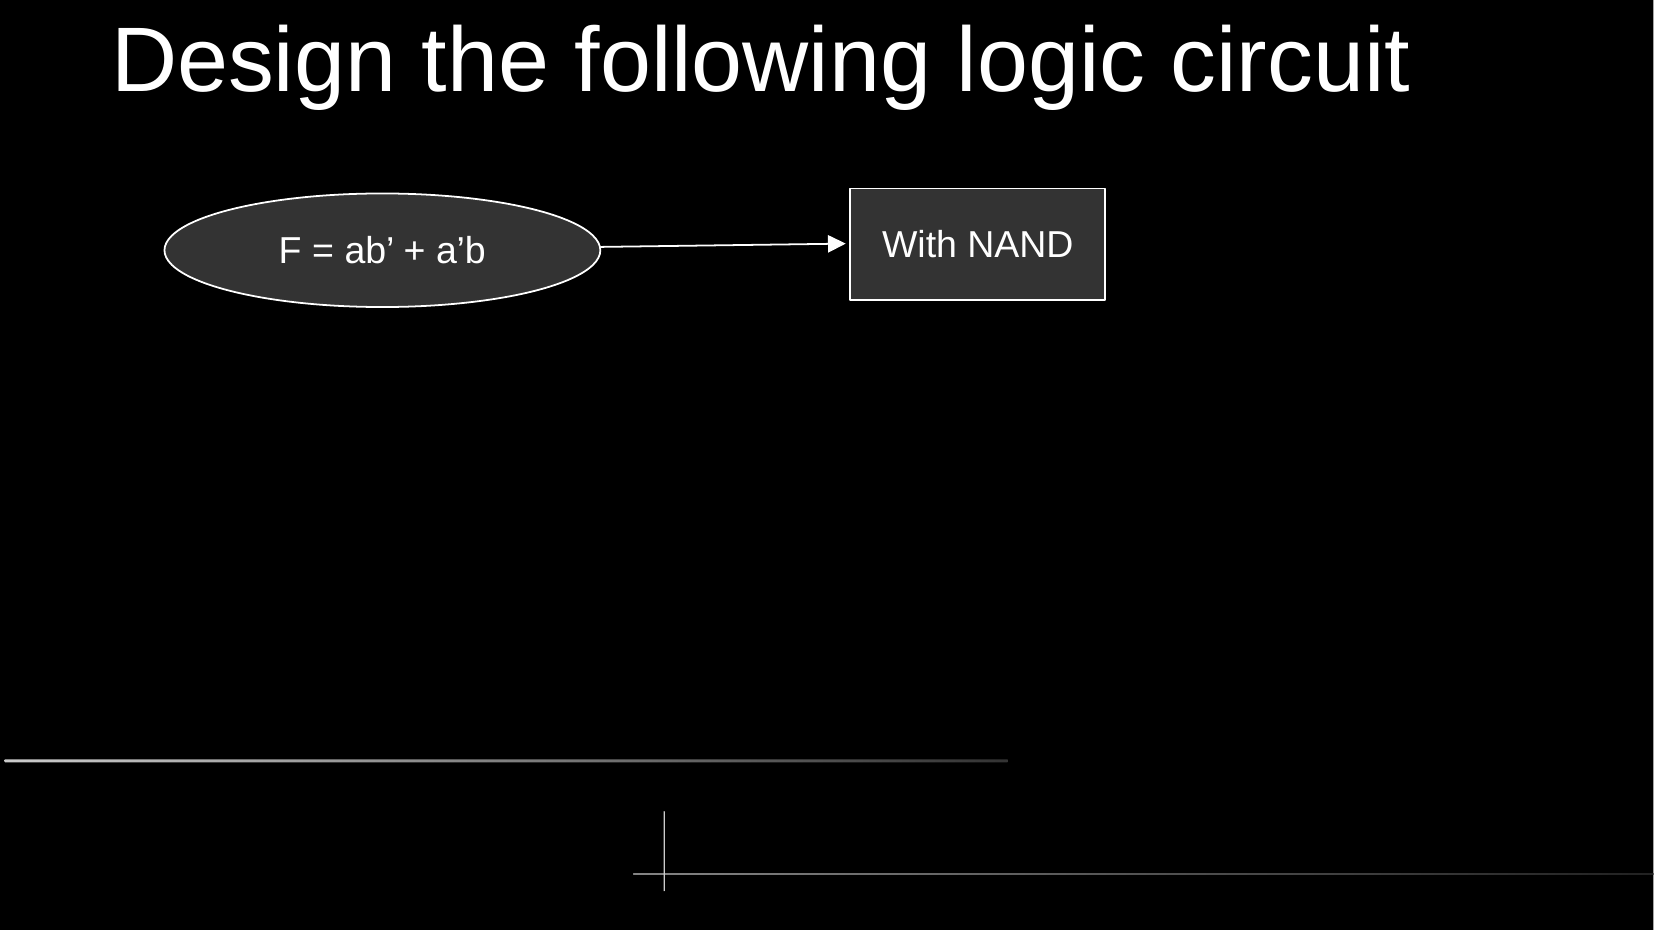

# Design the following logic circuit
With NAND
F = ab’ + a’b